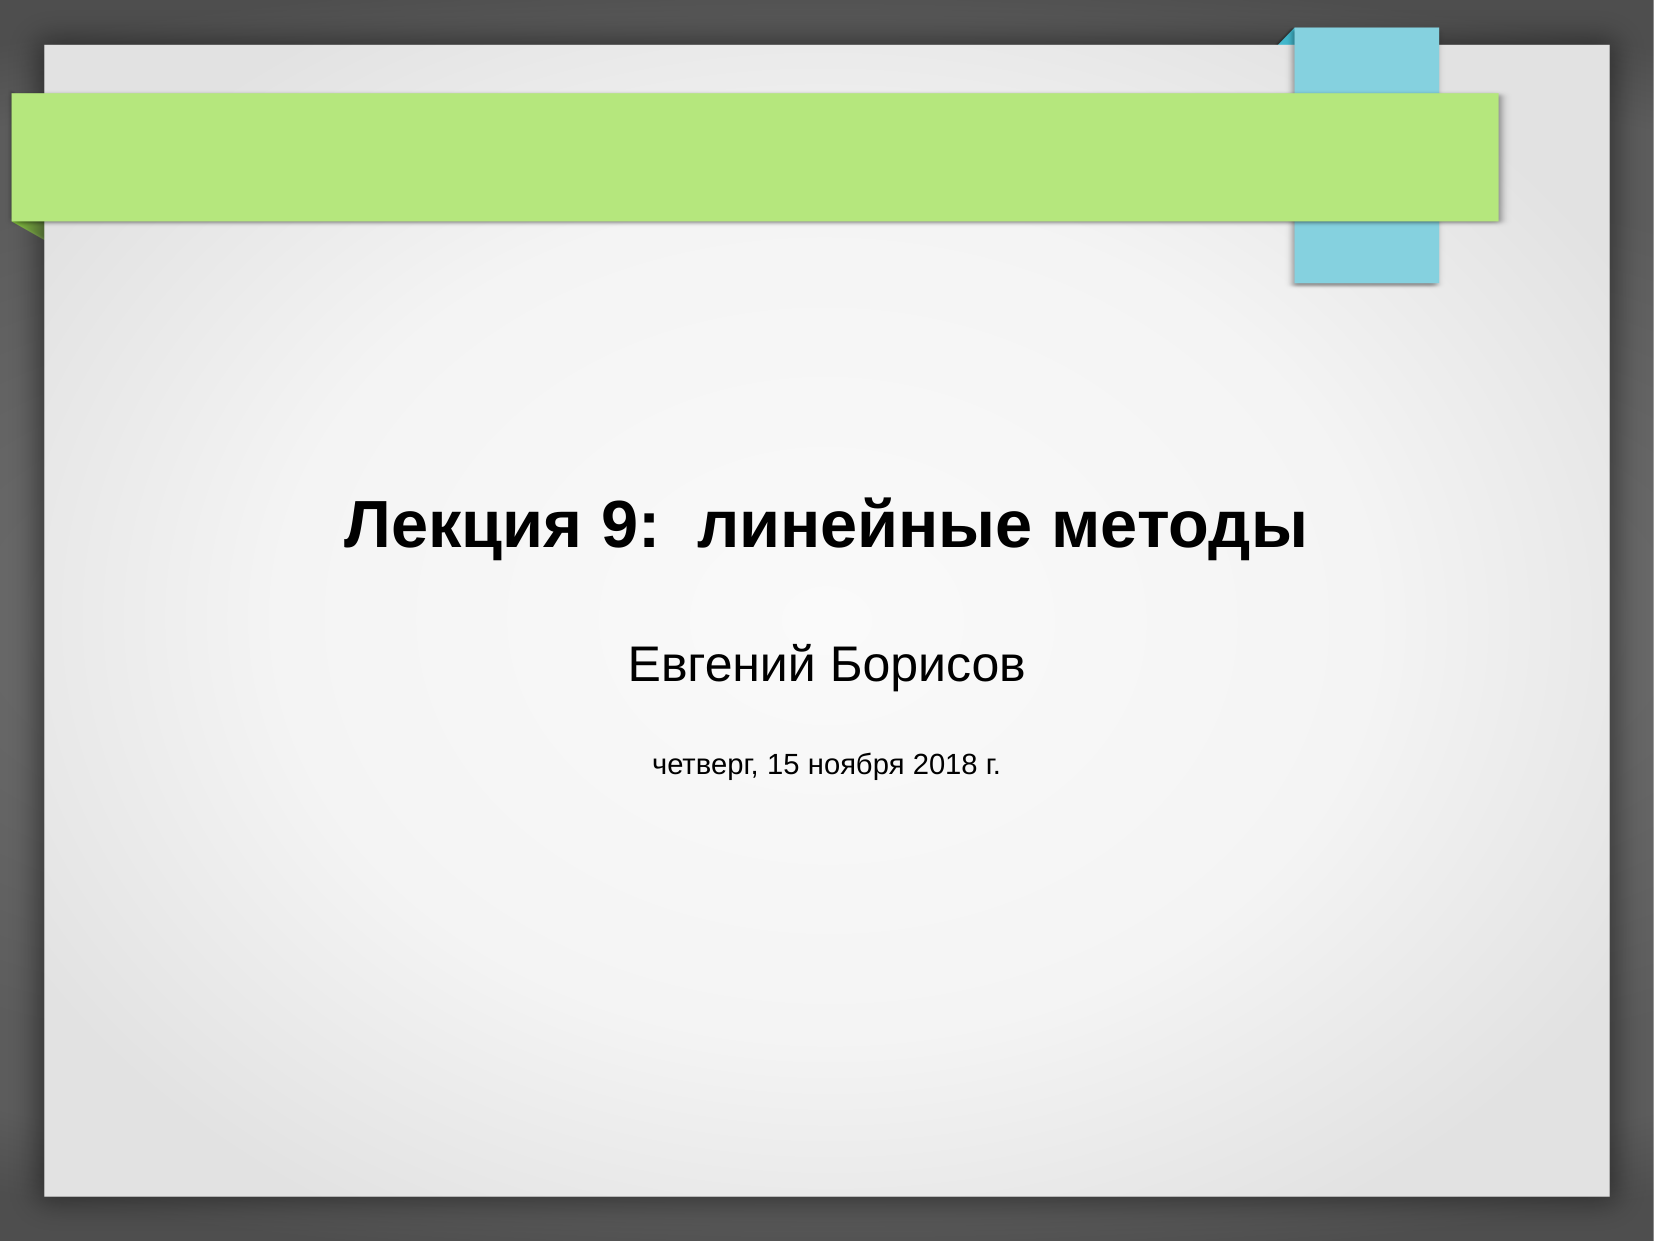

# Лекция 9: линейные методы
Евгений Борисов
четверг, 15 ноября 2018 г.